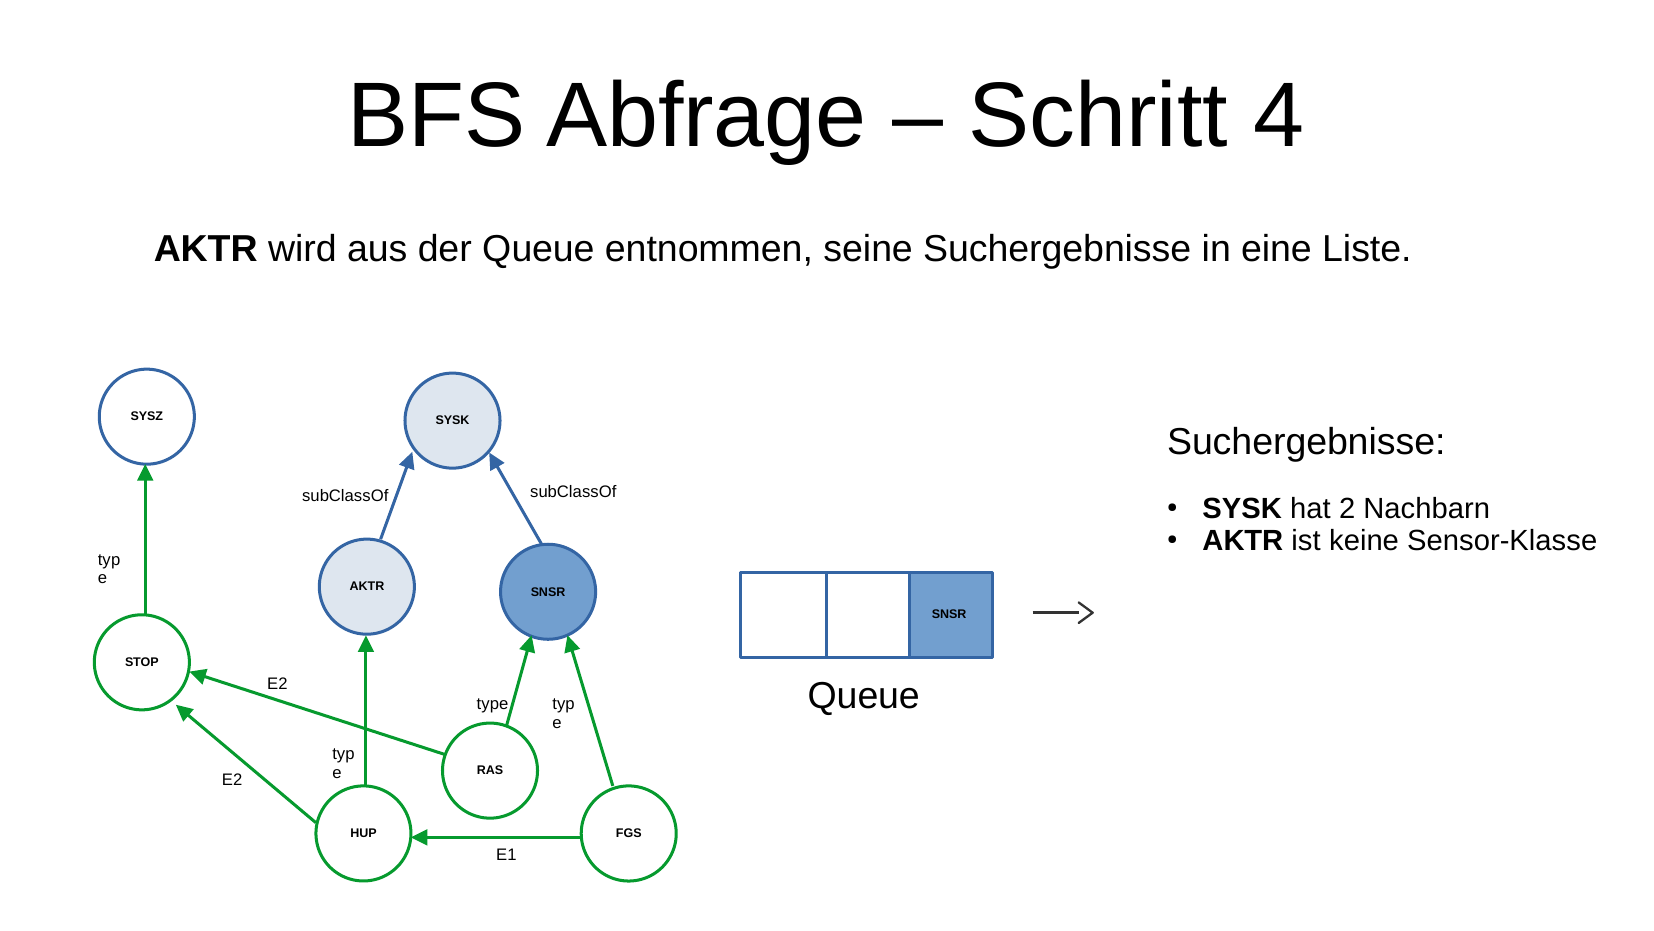

# BFS Abfrage – Schritt 4
AKTR wird aus der Queue entnommen, seine Suchergebnisse in eine Liste.
SYSZ
SYSK
Suchergebnisse:
subClassOf
subClassOf
AKTR ist keine Sensor-Klasse
SYSK hat 2 Nachbarn
AKTR
type
SNSR
SNSR
STOP
E2
Queue
type
type
RAS
type
E2
FGS
HUP
E1